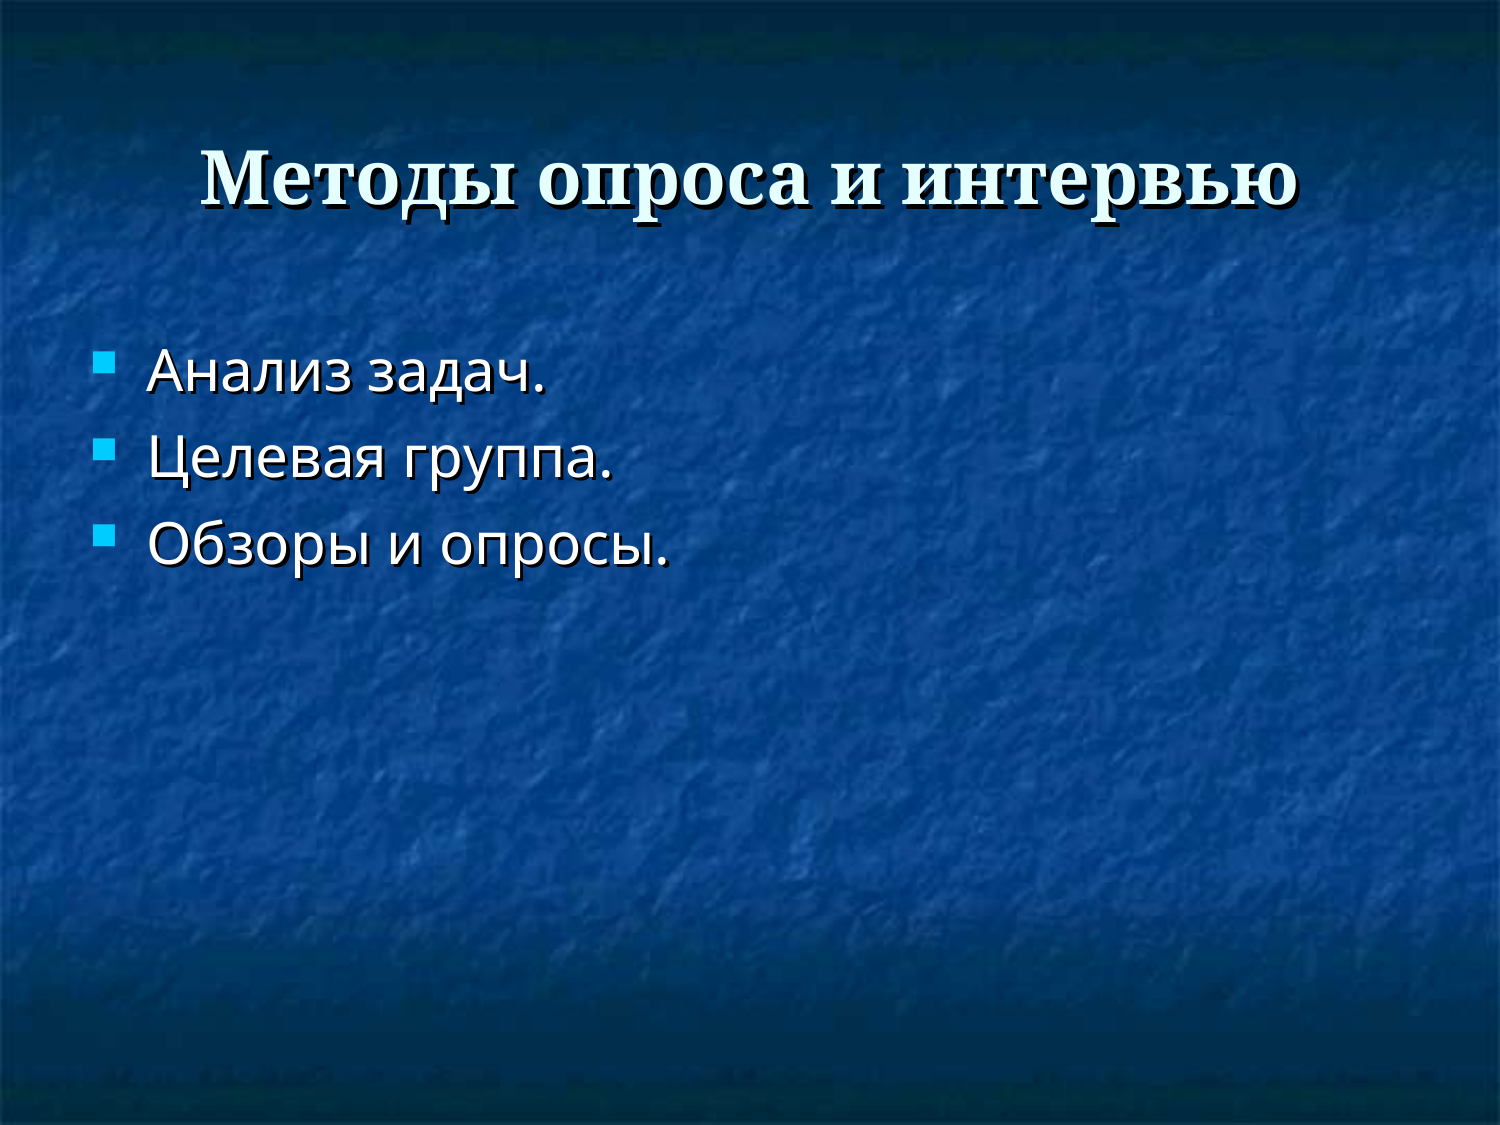

# Методы опроса и интервью
Анализ задач.
Целевая группа.
Обзоры и опросы.